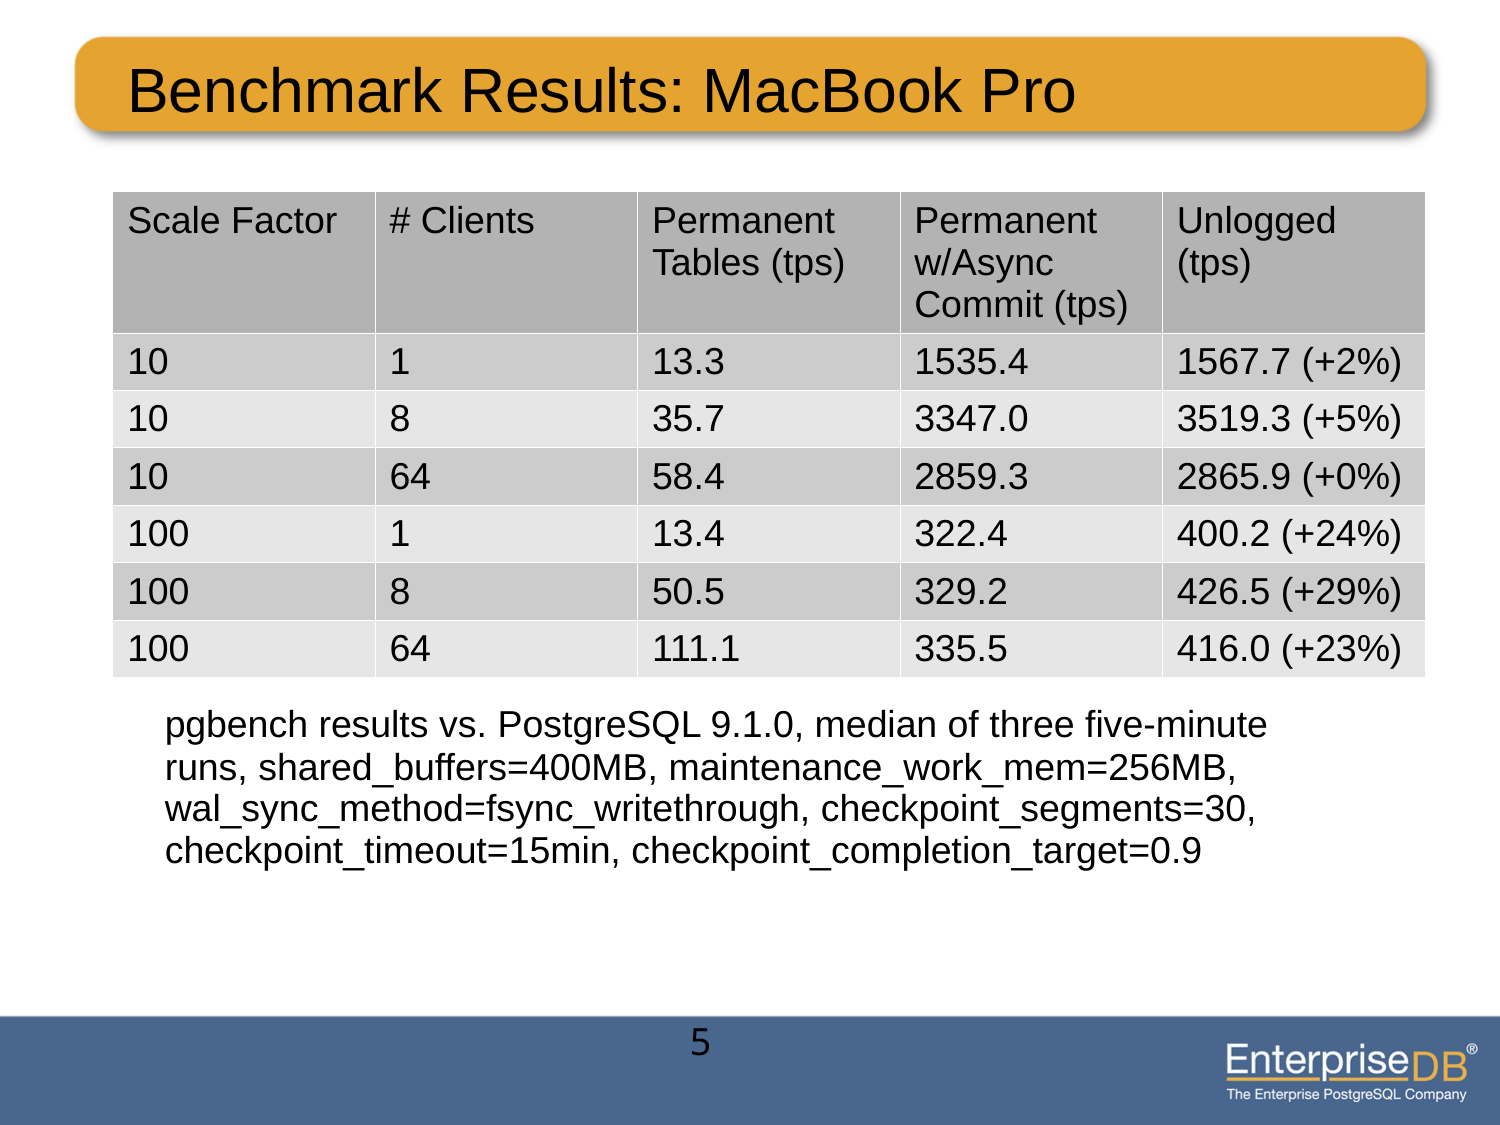

# Benchmark Results: MacBook Pro
| Scale Factor | # Clients | Permanent Tables (tps) | Permanent w/Async Commit (tps) | Unlogged (tps) |
| --- | --- | --- | --- | --- |
| 10 | 1 | 13.3 | 1535.4 | 1567.7 (+2%) |
| 10 | 8 | 35.7 | 3347.0 | 3519.3 (+5%) |
| 10 | 64 | 58.4 | 2859.3 | 2865.9 (+0%) |
| 100 | 1 | 13.4 | 322.4 | 400.2 (+24%) |
| 100 | 8 | 50.5 | 329.2 | 426.5 (+29%) |
| 100 | 64 | 111.1 | 335.5 | 416.0 (+23%) |
pgbench results vs. PostgreSQL 9.1.0, median of three five-minute runs, shared_buffers=400MB, maintenance_work_mem=256MB, wal_sync_method=fsync_writethrough, checkpoint_segments=30, checkpoint_timeout=15min, checkpoint_completion_target=0.9